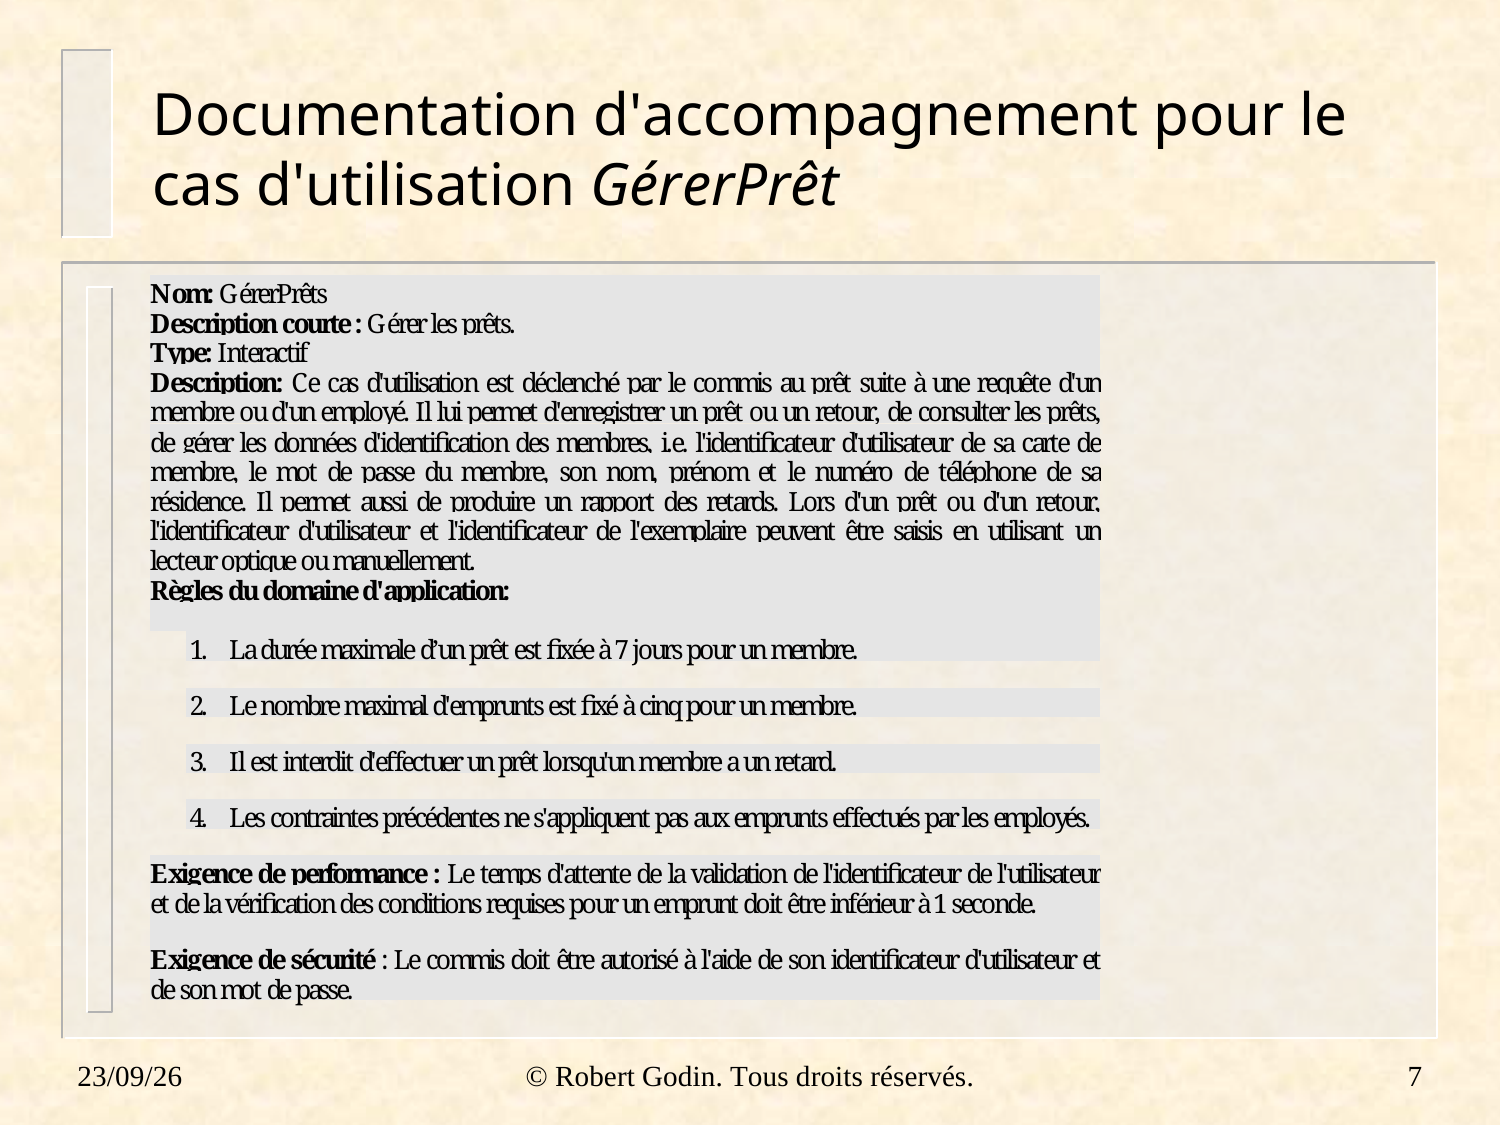

# Documentation d'accompagnement pour le cas d'utilisation GérerPrêt
© Robert Godin. Tous droits réservés.